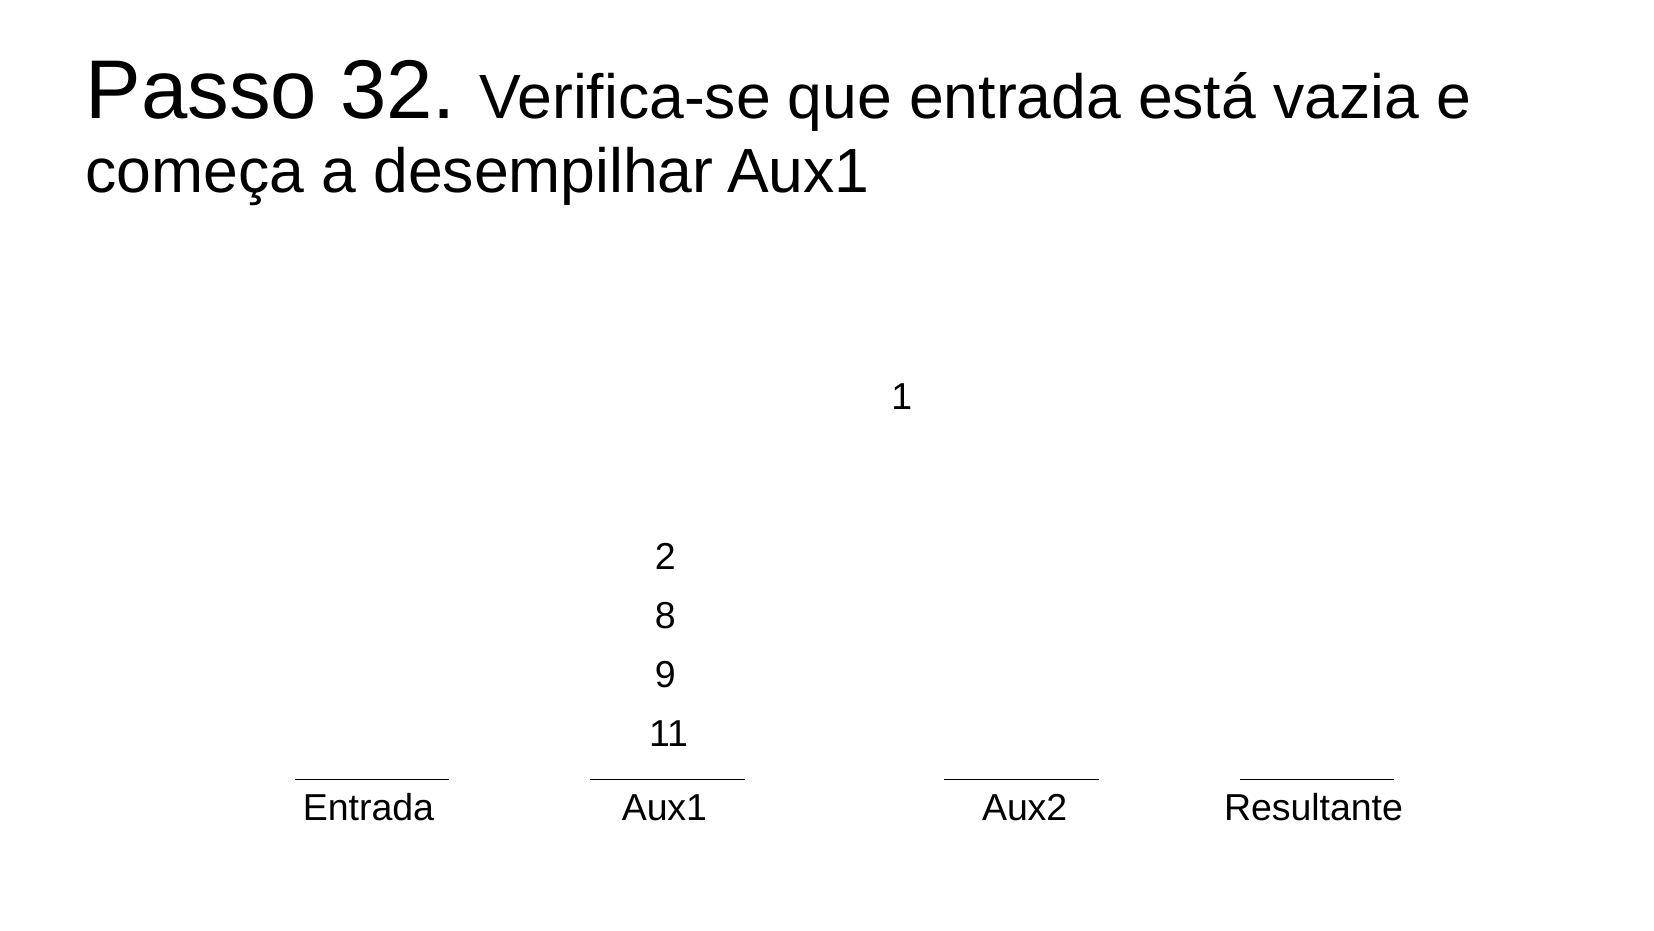

Passo 32. Verifica-se que entrada está vazia e começa a desempilhar Aux1
1
2
8
9
11
Entrada
Aux1
Aux2
Resultante